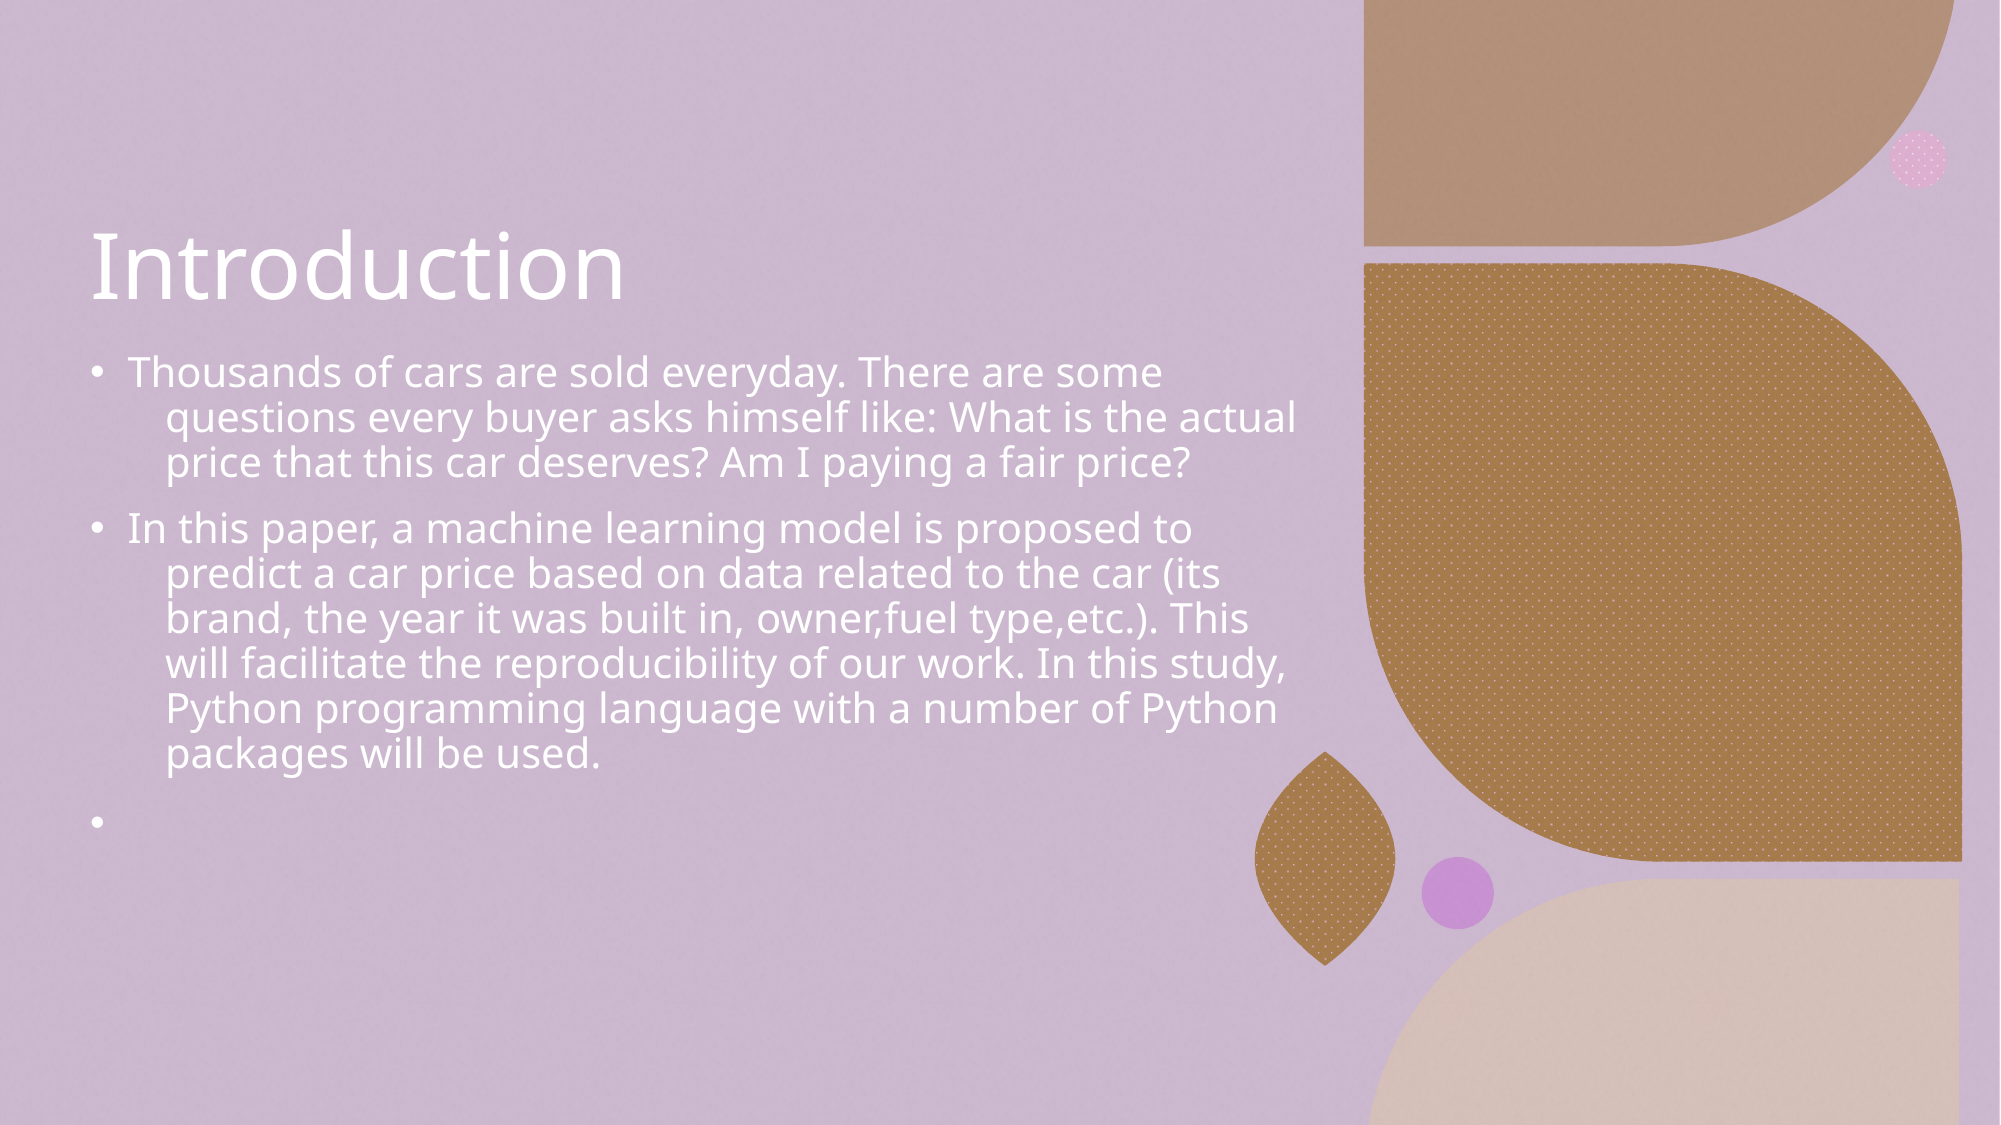

# Introduction
Thousands of cars are sold everyday. There are some questions every buyer asks himself like: What is the actual price that this car deserves? Am I paying a fair price?
In this paper, a machine learning model is proposed to predict a car price based on data related to the car (its brand, the year it was built in, owner,fuel type,etc.). This will facilitate the reproducibility of our work. In this study, Python programming language with a number of Python packages will be used.